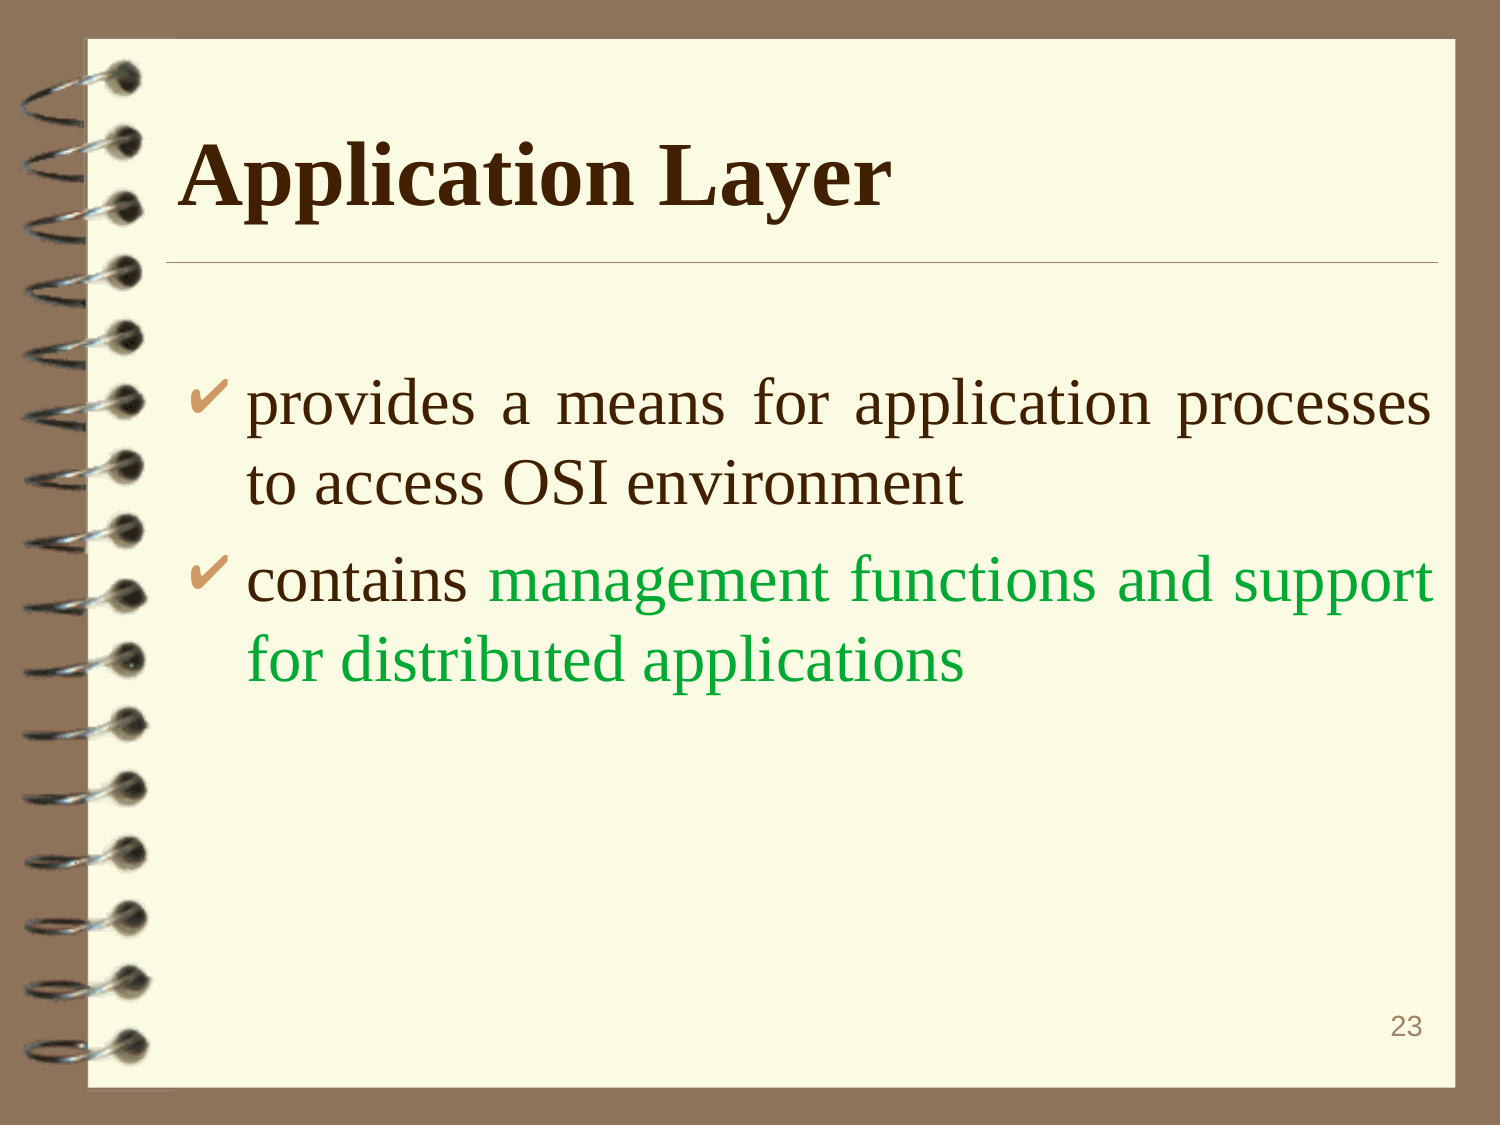

# Application Layer
provides a means for application processes to access OSI environment
contains management functions and support for distributed applications
23